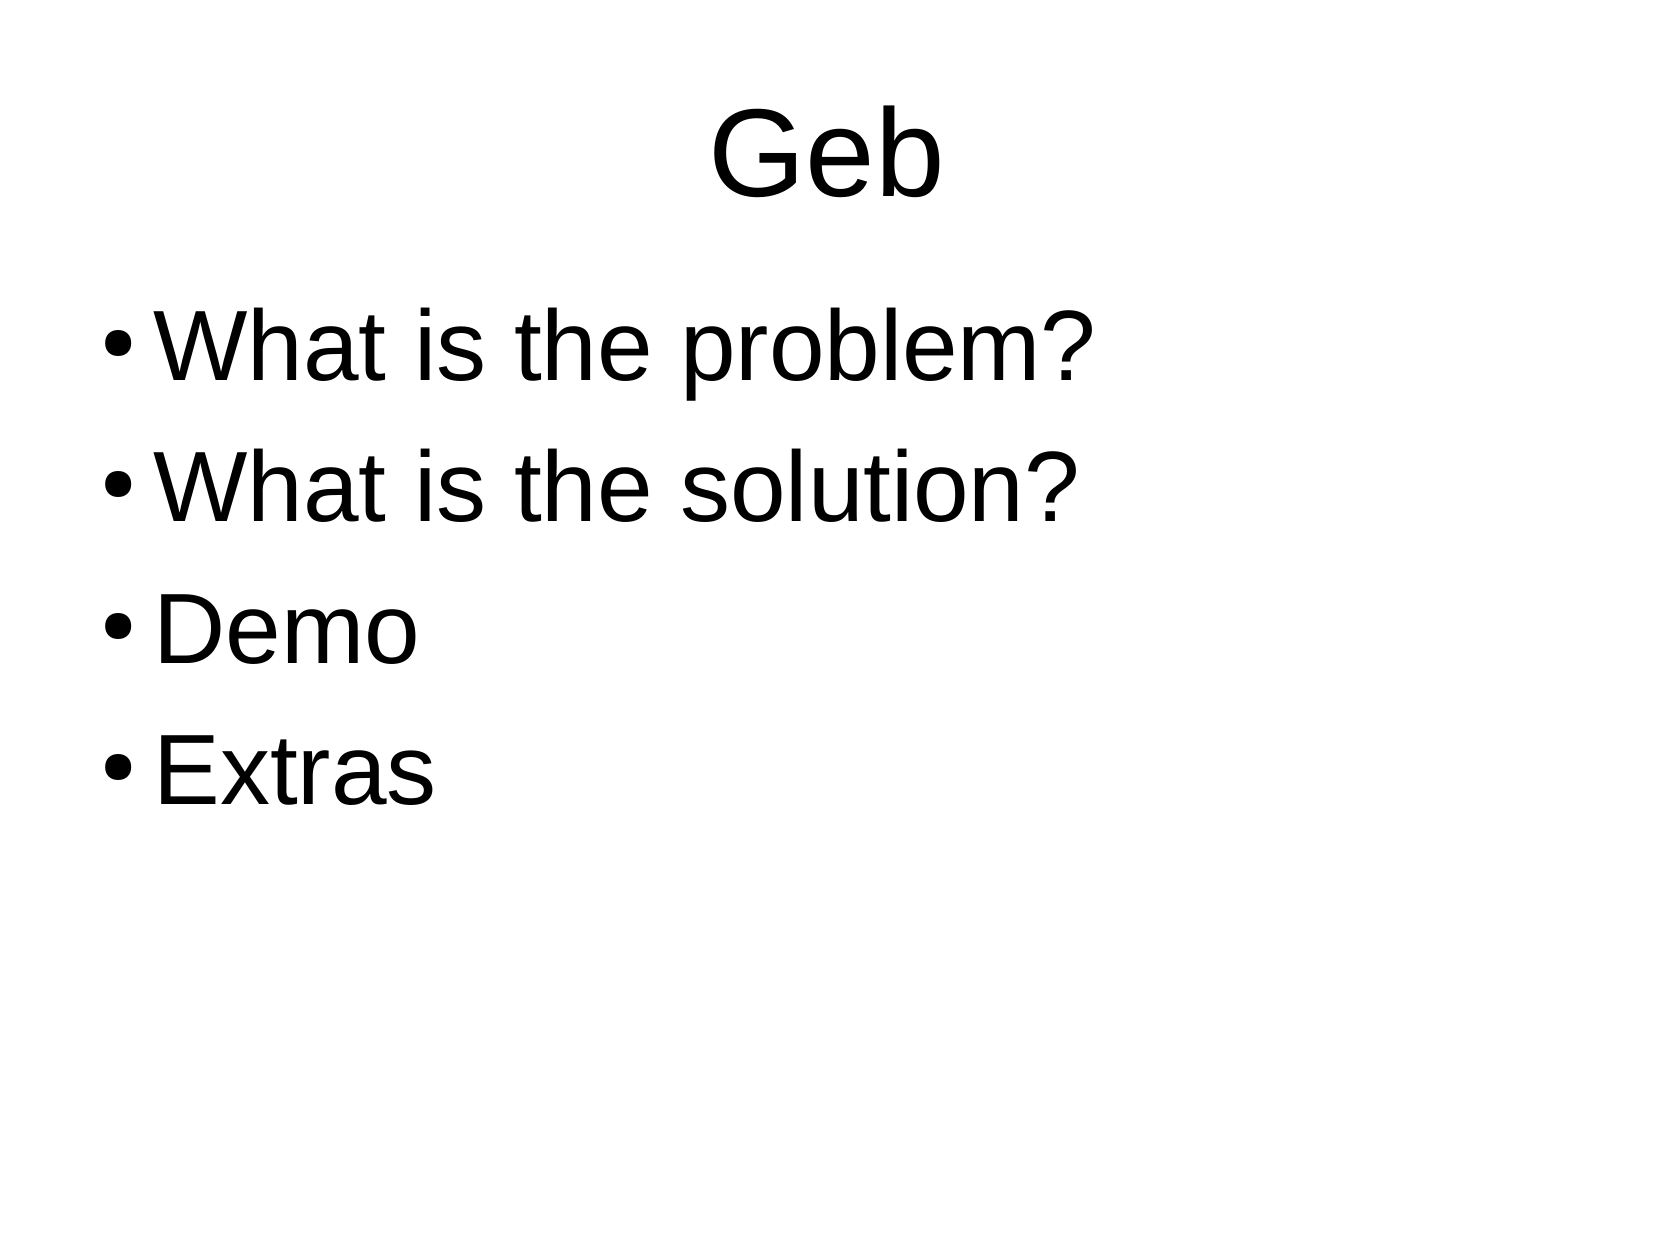

# Geb
What is the problem?
What is the solution?
Demo
Extras